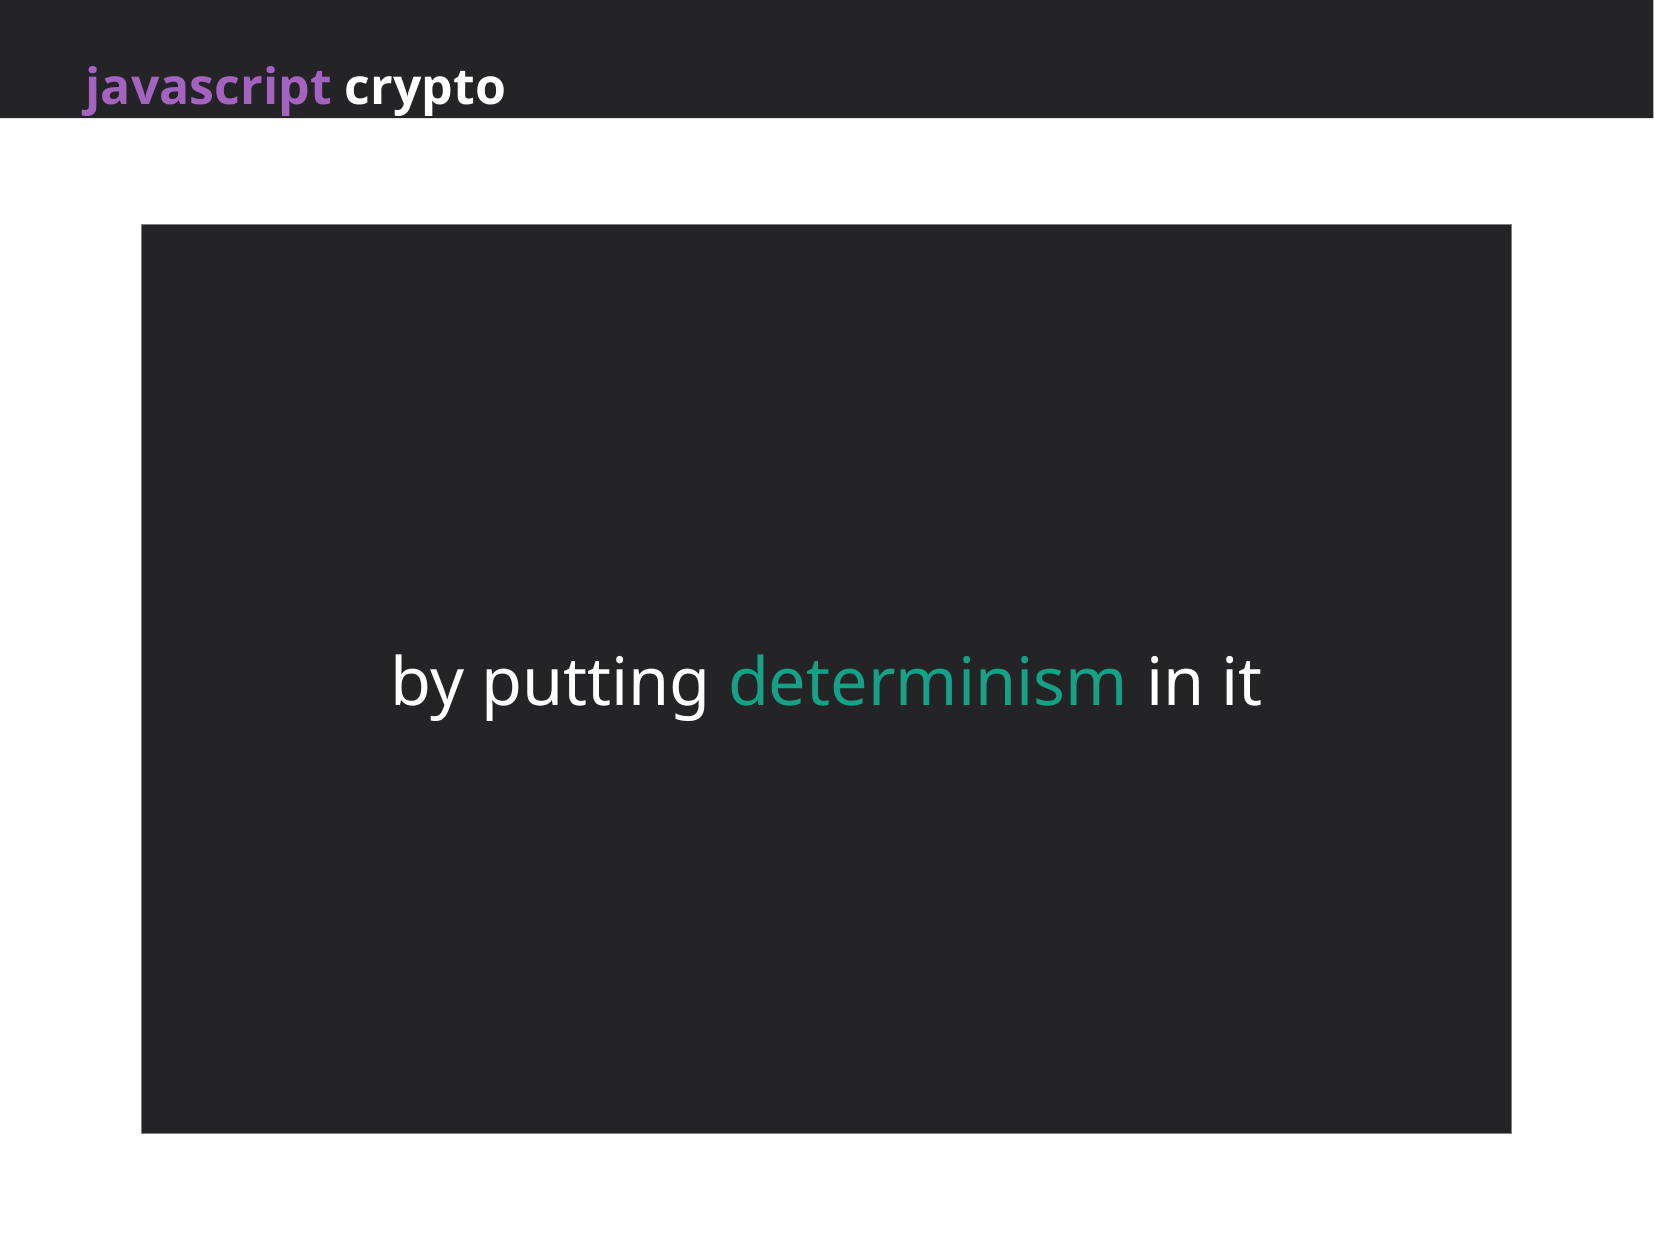

javascript crypto
by putting determinism in it
encrypt shit